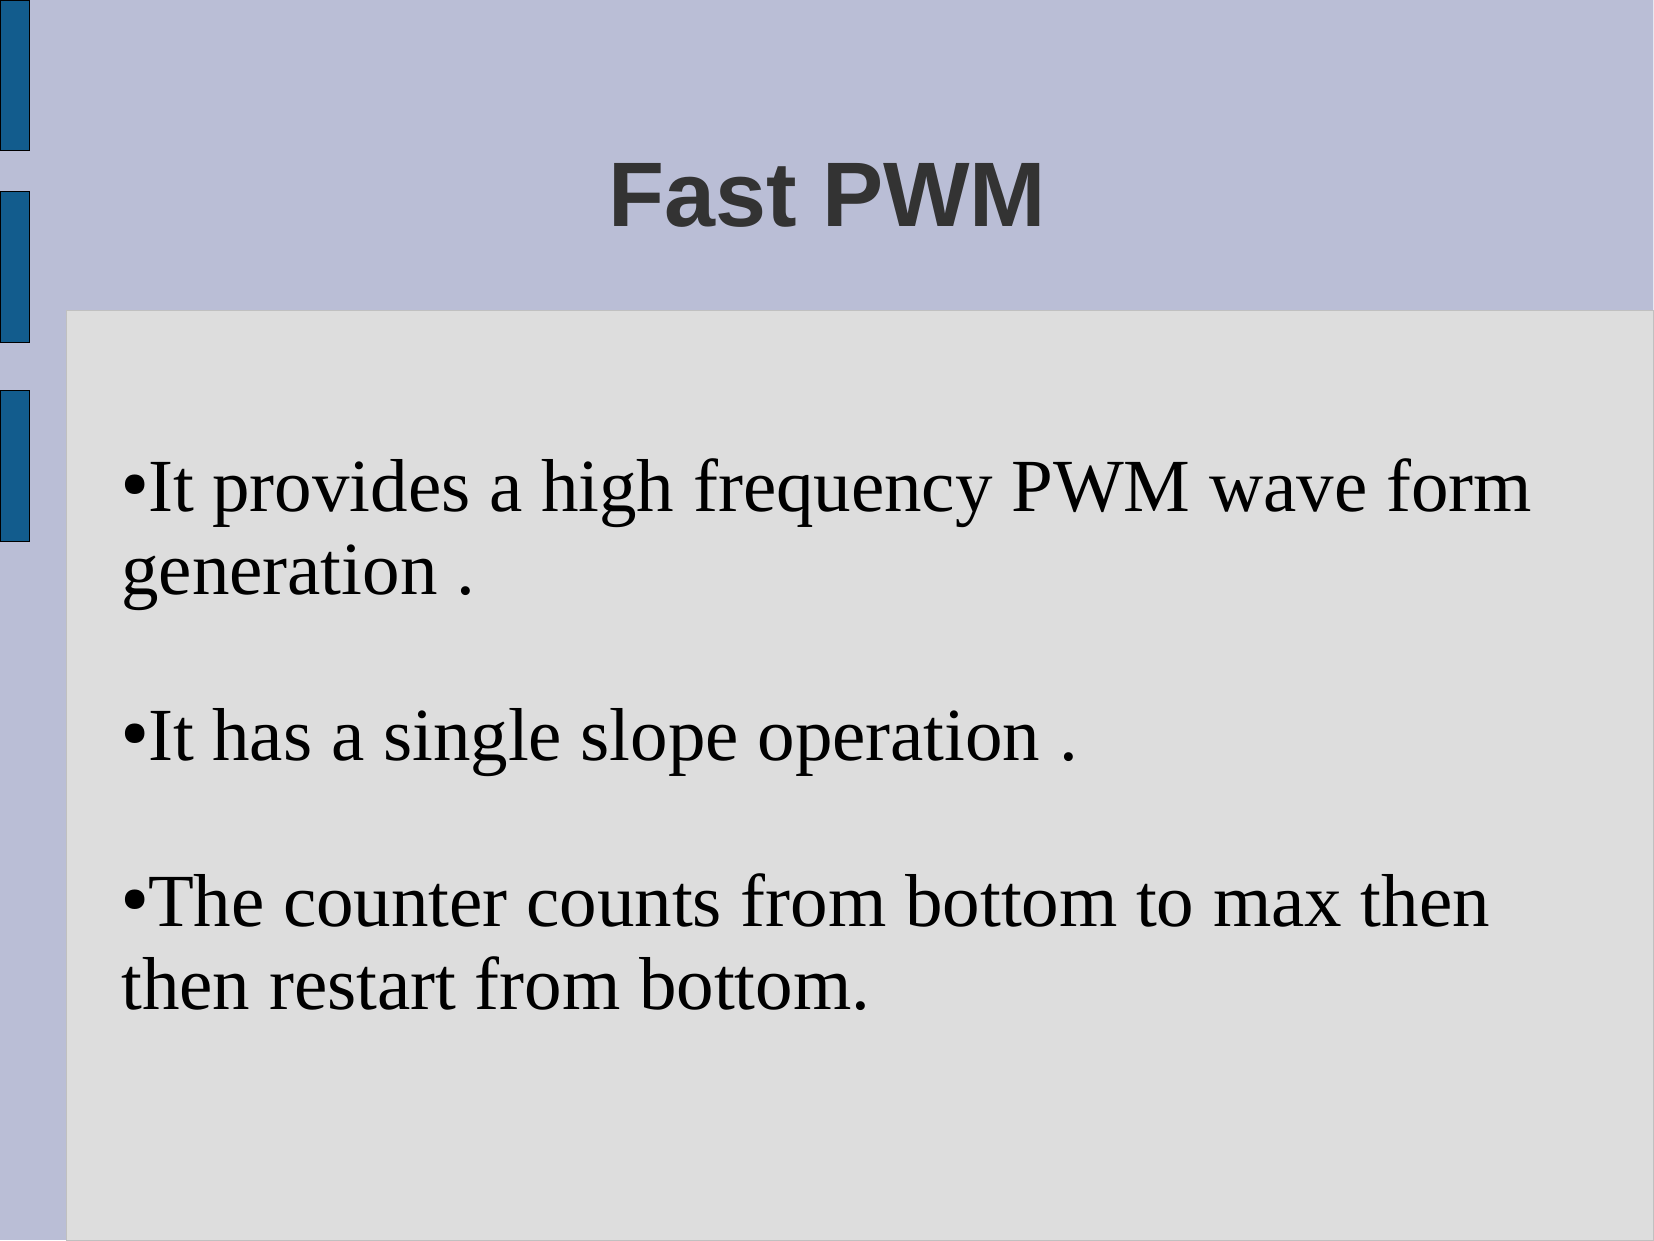

# Fast PWM
It provides a high frequency PWM wave form generation .
It has a single slope operation .
The counter counts from bottom to max then then restart from bottom.